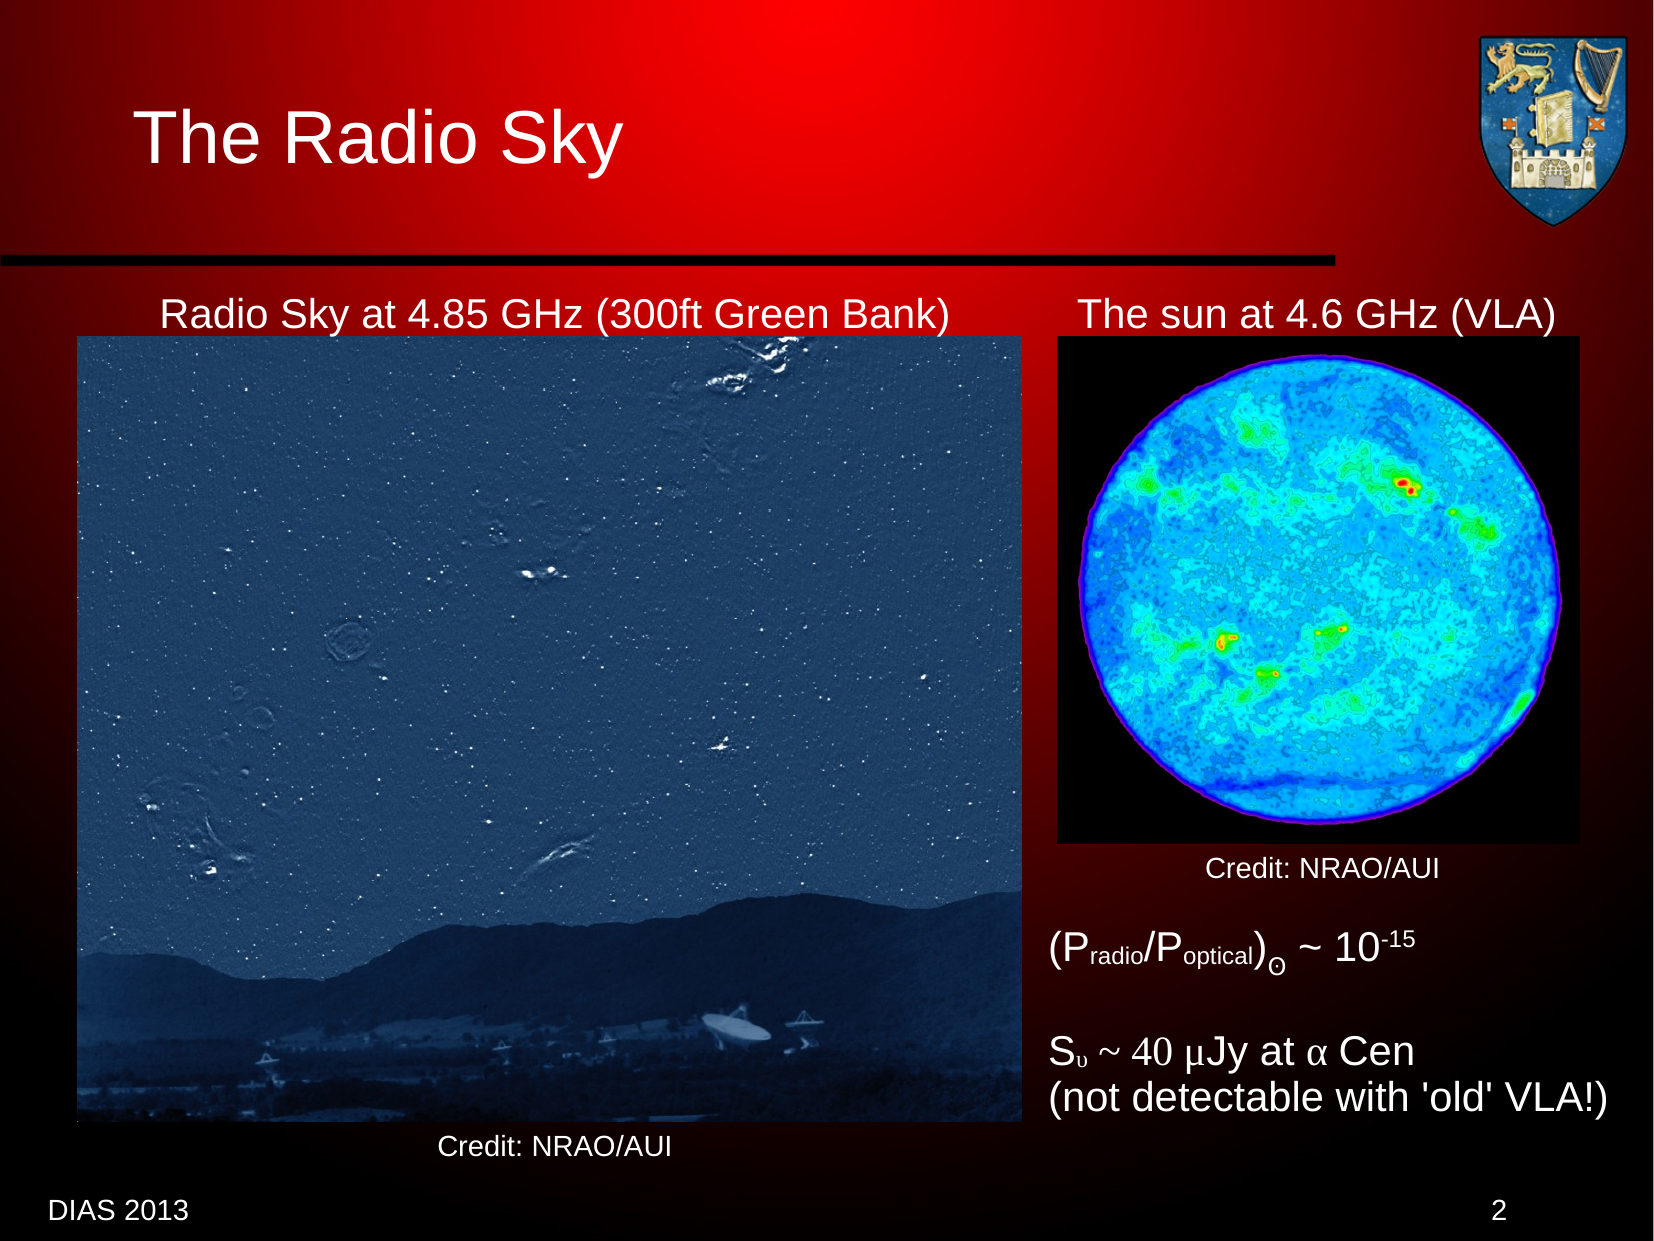

The Radio Sky
Radio Sky at 4.85 GHz (300ft Green Bank)
The sun at 4.6 GHz (VLA)
Credit: NRAO/AUI
(Pradio/Poptical)ʘ ~ 10-15
Sυ ~ 40 μJy at α Cen
(not detectable with 'old' VLA!)
Credit: NRAO/AUI
October 3-5 2012
Radio
 DIAS 2013	 					 		 										2